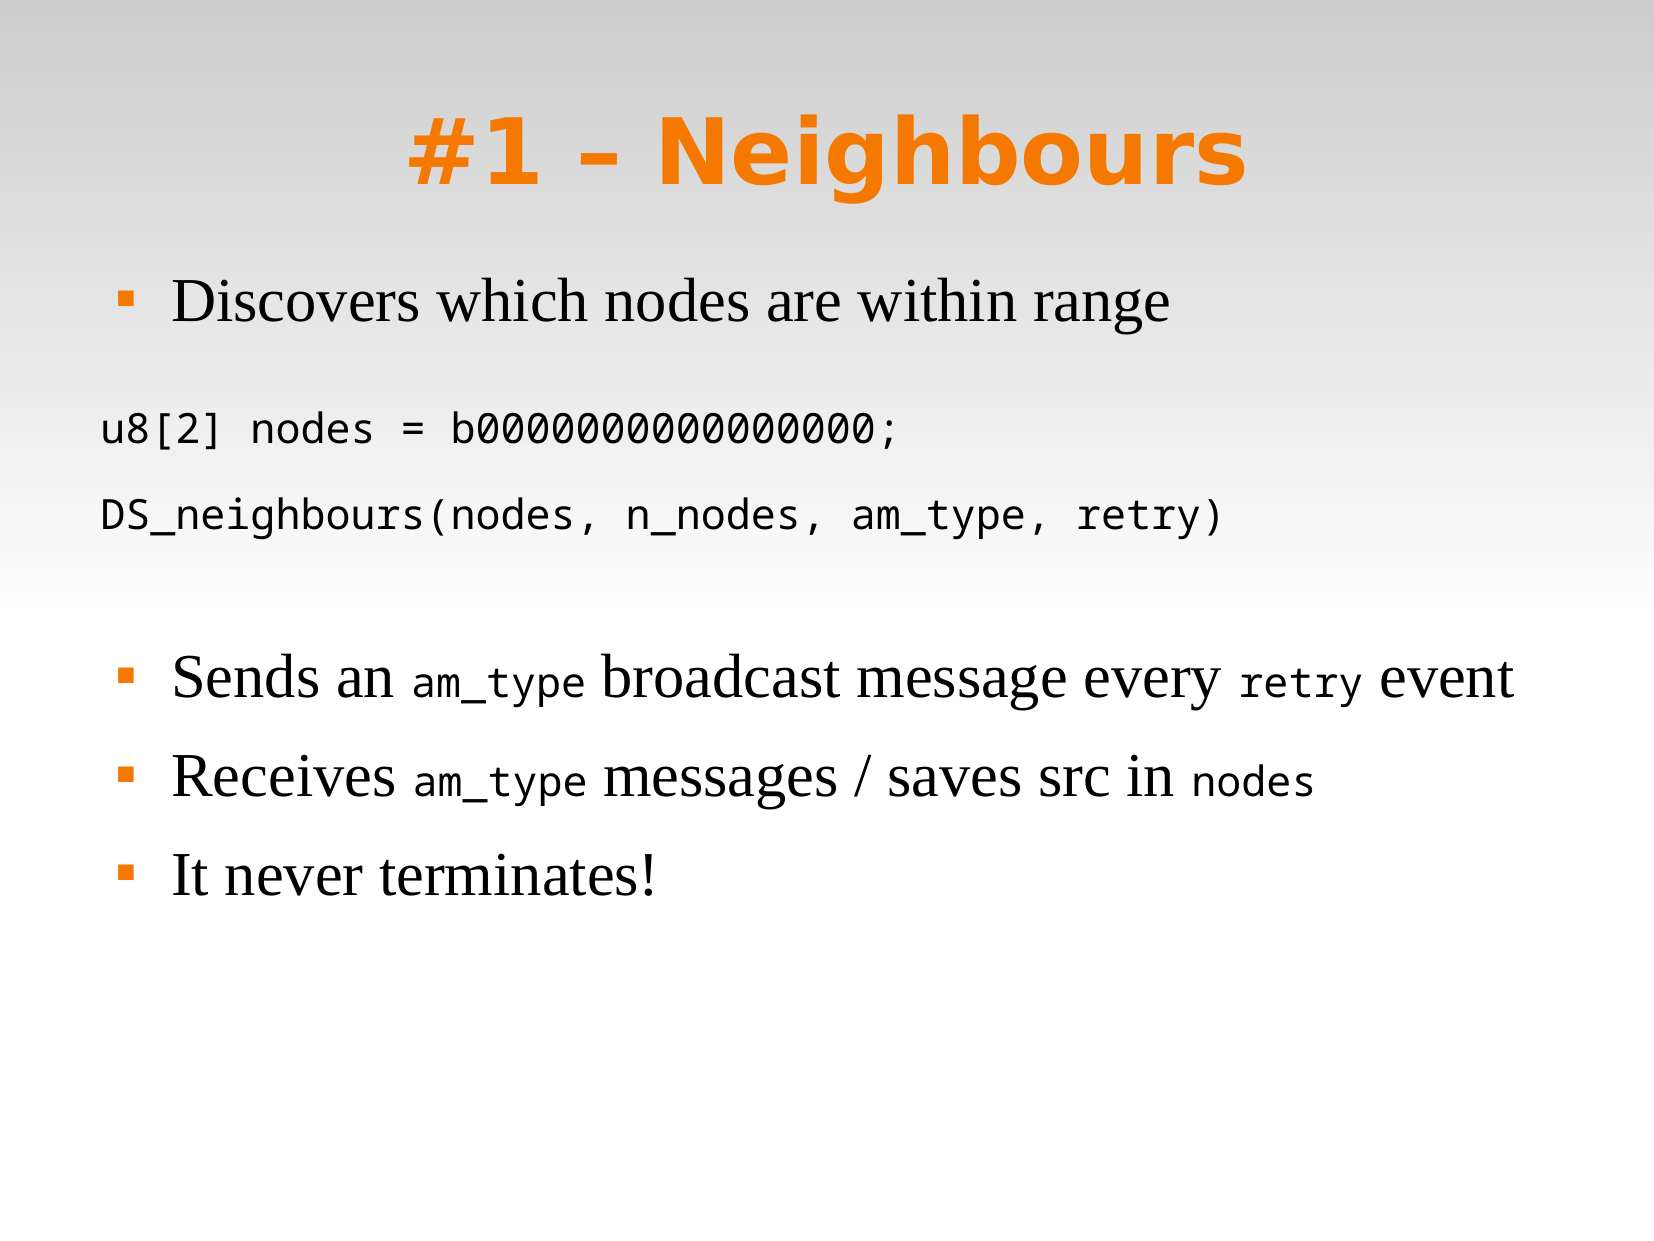

# #1 – Neighbours
Discovers which nodes are within range
u8[2] nodes = b0000000000000000;
DS_neighbours(nodes, n_nodes, am_type, retry)
Sends an am_type broadcast message every retry event
Receives am_type messages / saves src in nodes
It never terminates!